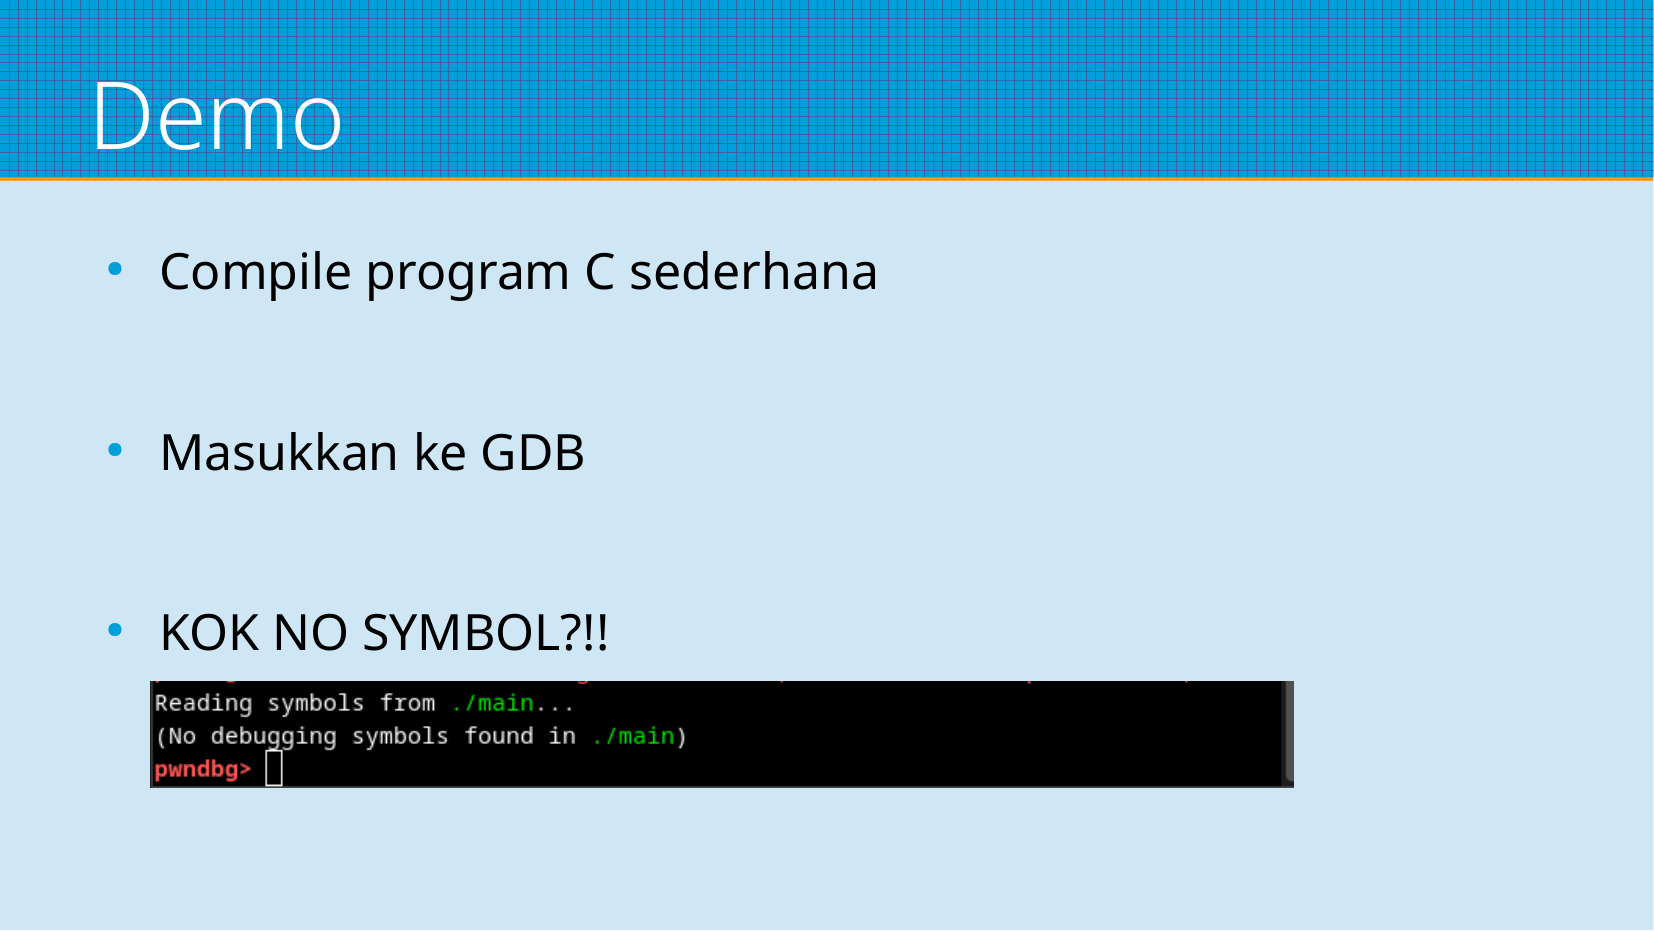

# Demo
Compile program C sederhana
Masukkan ke GDB
KOK NO SYMBOL?!!